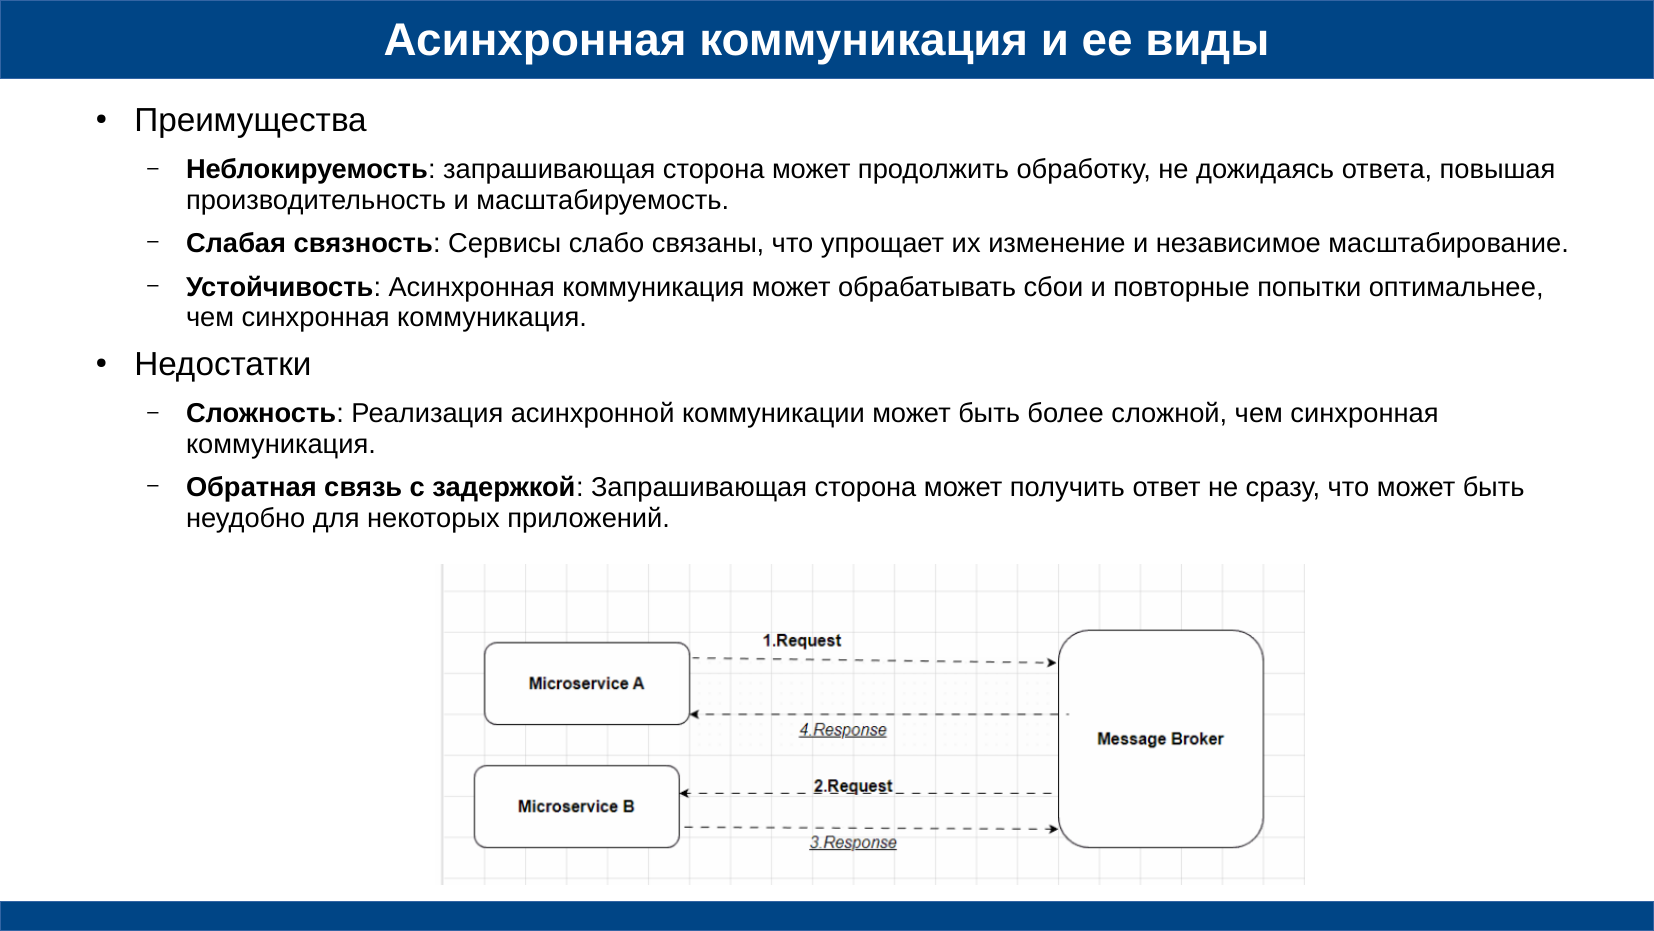

# Асинхронная коммуникация и ее виды
Преимущества
Неблокируемость: запрашивающая сторона может продолжить обработку, не дожидаясь ответа, повышая производительность и масштабируемость.
Слабая связность: Сервисы слабо связаны, что упрощает их изменение и независимое масштабирование.
Устойчивость: Асинхронная коммуникация может обрабатывать сбои и повторные попытки оптимальнее, чем синхронная коммуникация.
Недостатки
Сложность: Реализация асинхронной коммуникации может быть более сложной, чем синхронная коммуникация.
Обратная связь с задержкой: Запрашивающая сторона может получить ответ не сразу, что может быть неудобно для некоторых приложений.